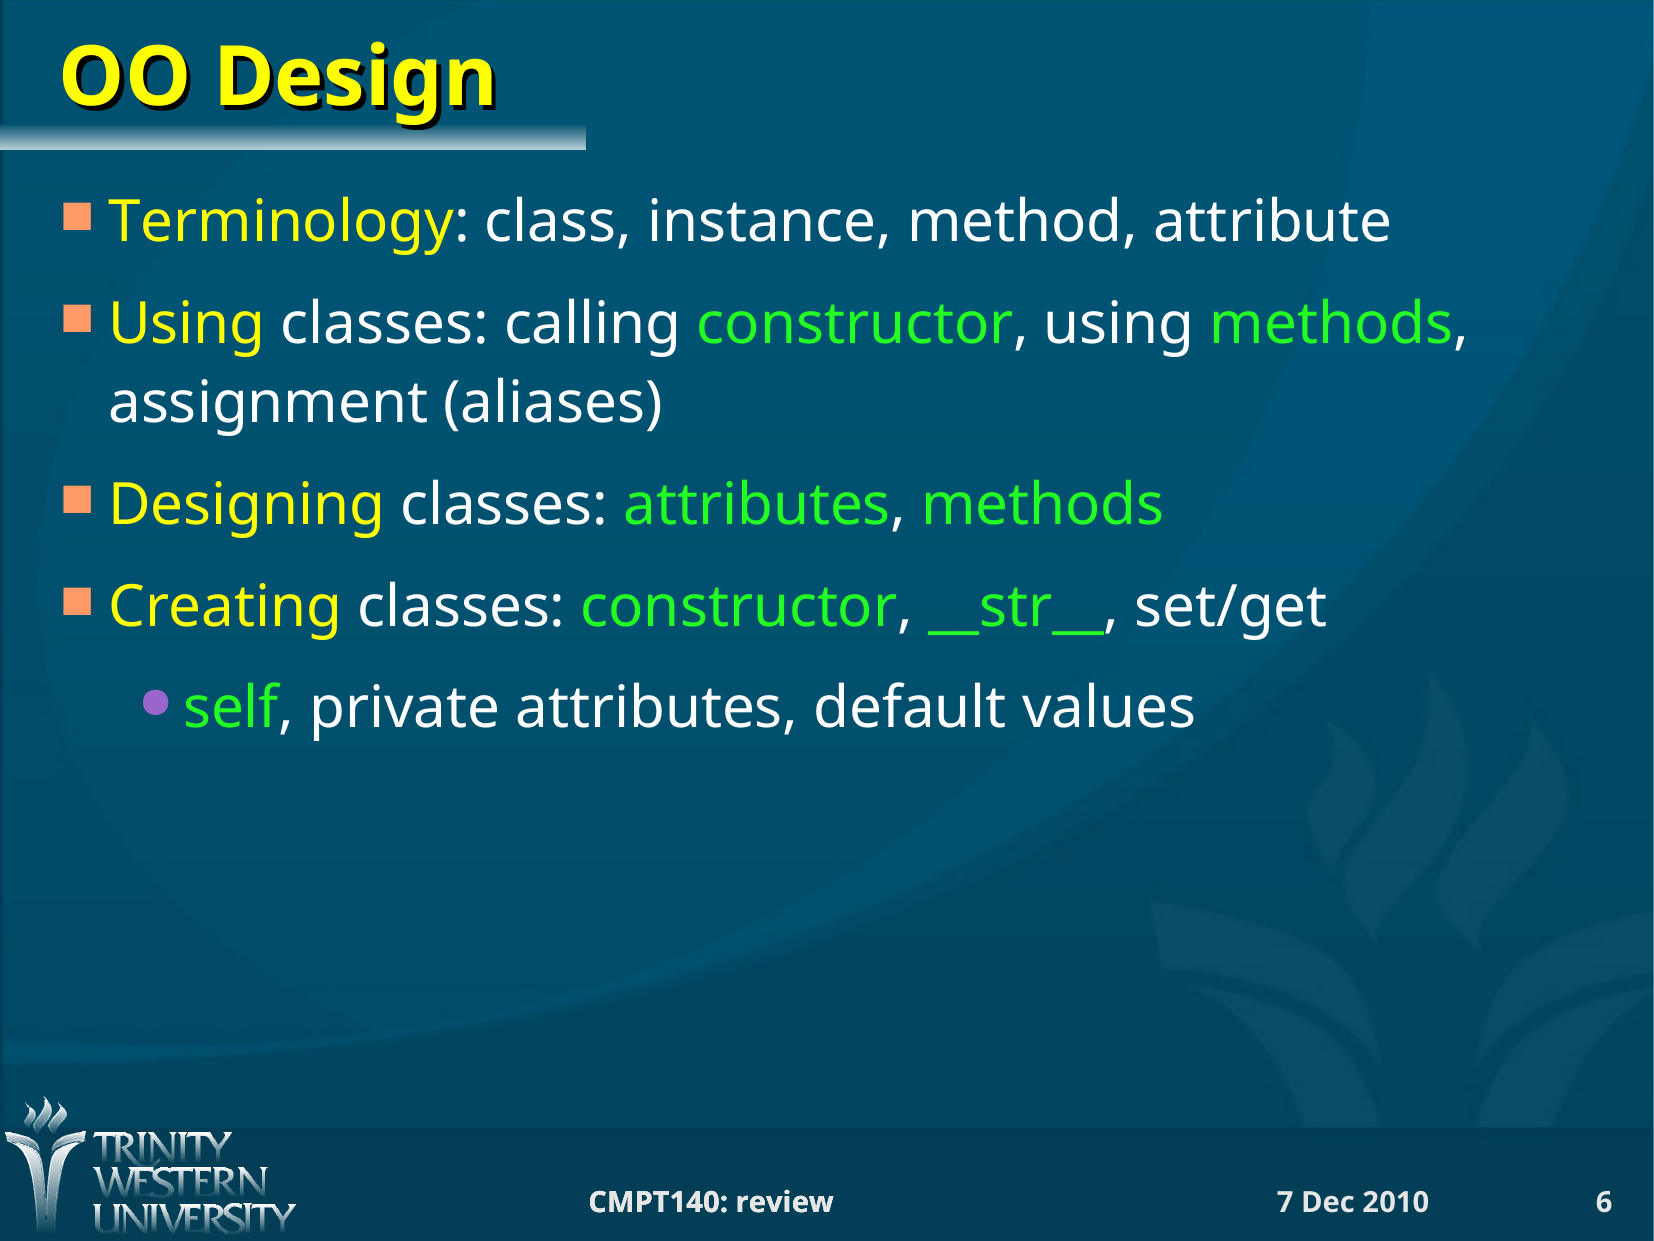

# OO Design
Terminology: class, instance, method, attribute
Using classes: calling constructor, using methods, assignment (aliases)
Designing classes: attributes, methods
Creating classes: constructor, __str__, set/get
self, private attributes, default values
CMPT140: review
7 Dec 2010
6